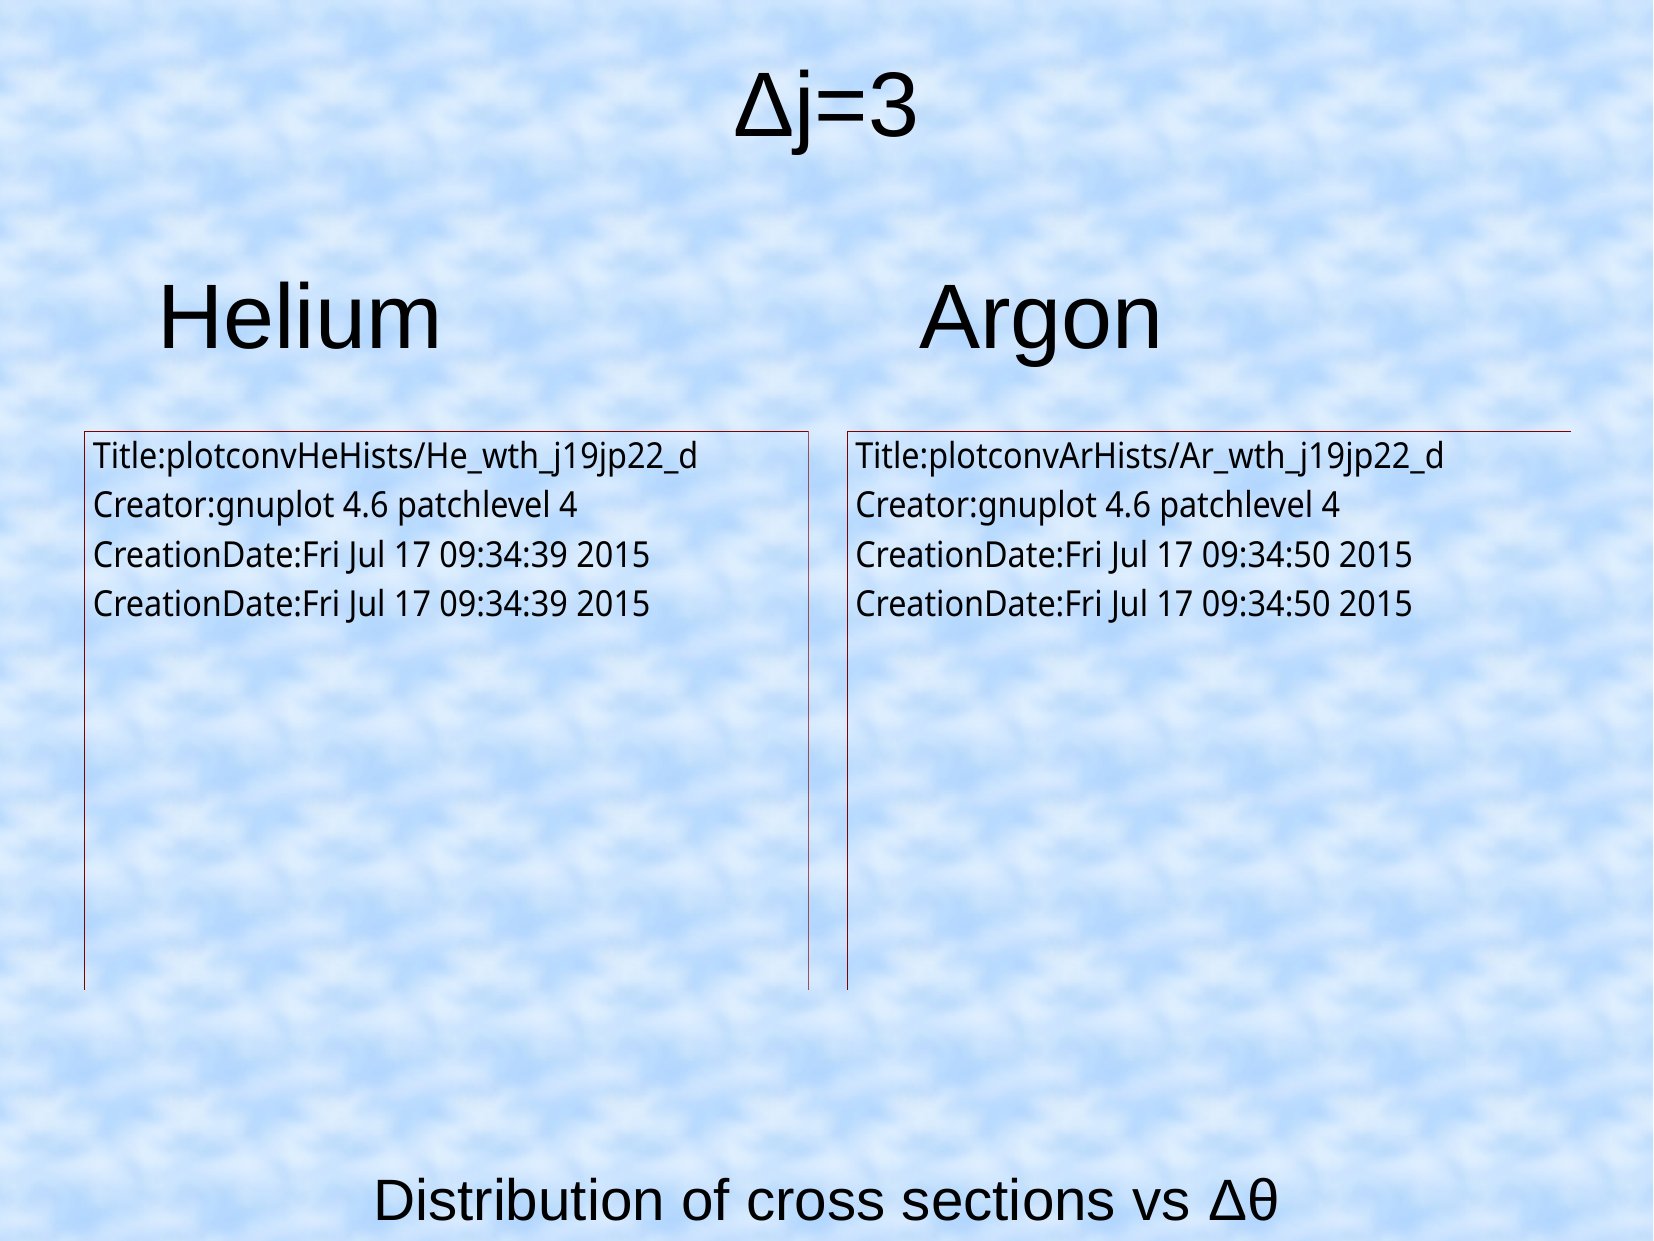

Δj=3
Argon
# Helium
Distribution of cross sections vs Δθ